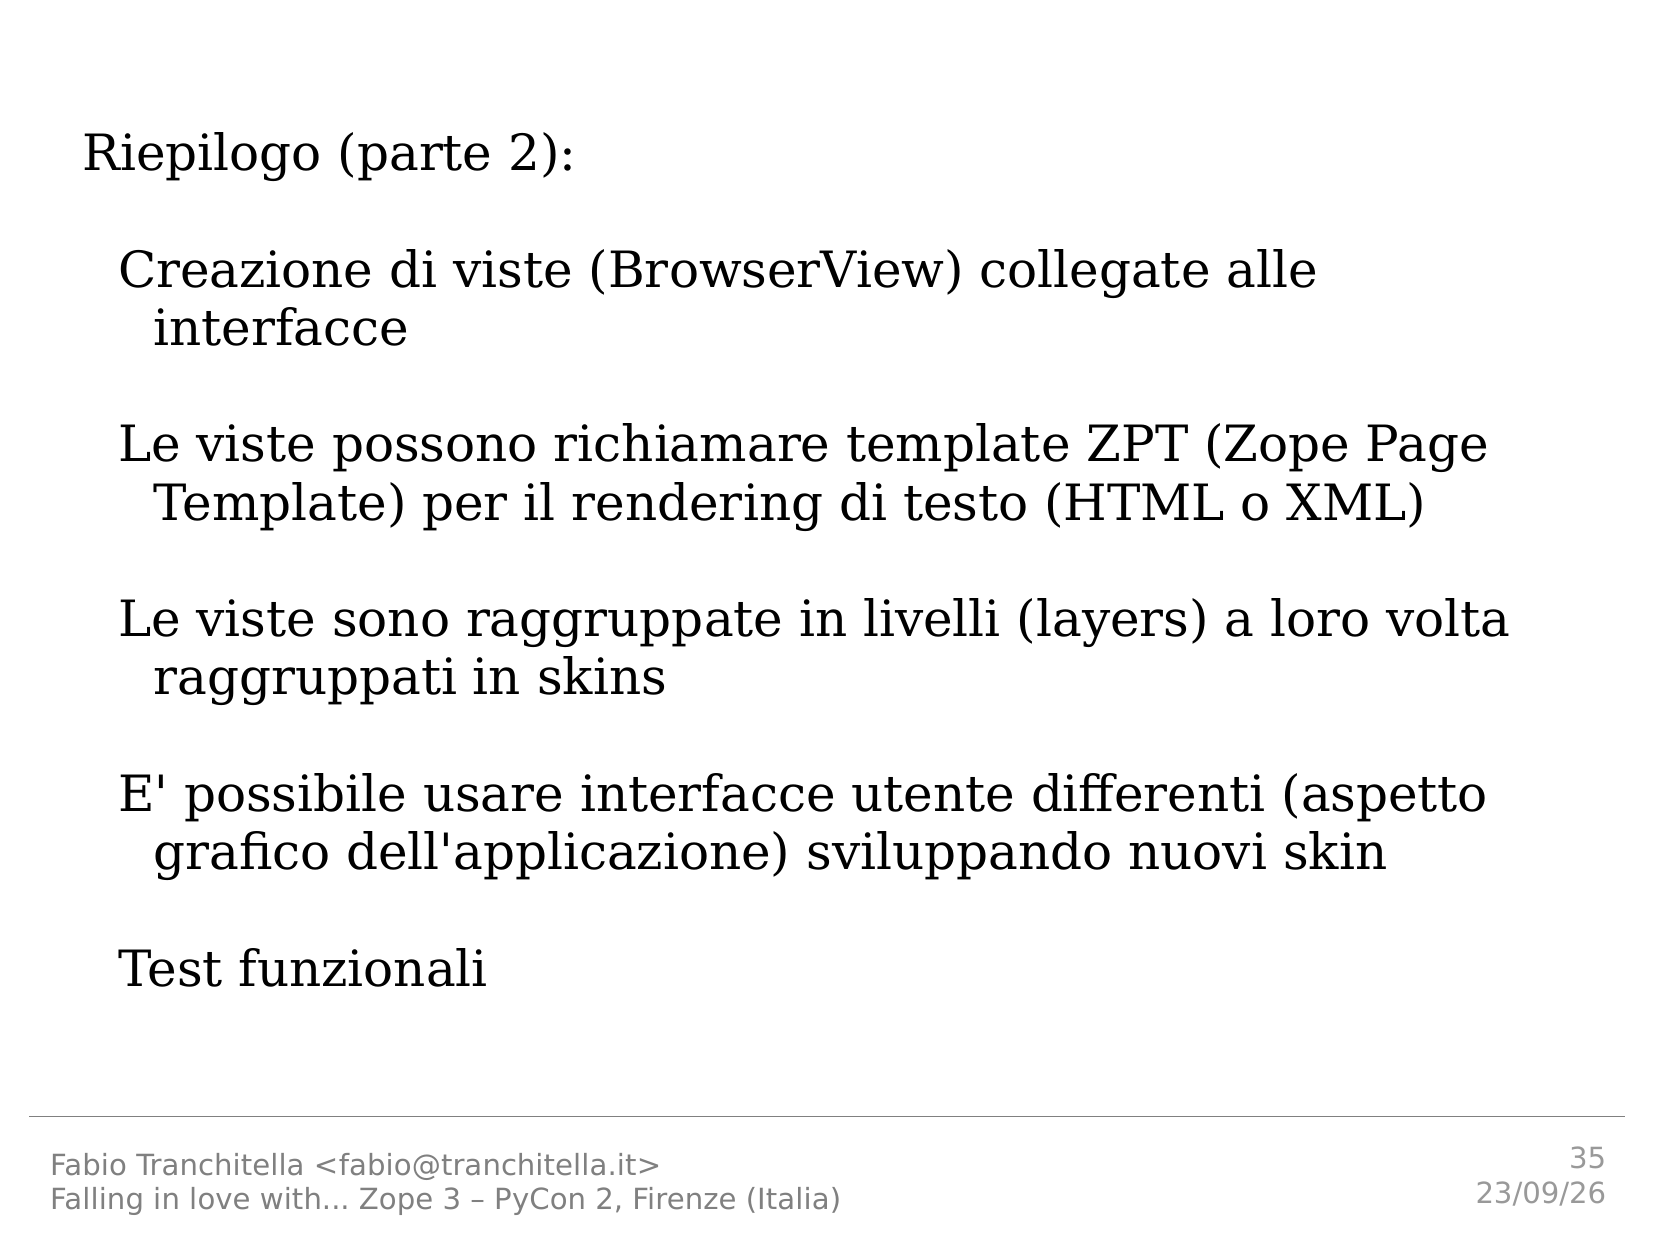

# Riepilogo (parte 2):
Creazione di viste (BrowserView) collegate alle interfacce
Le viste possono richiamare template ZPT (Zope Page Template) per il rendering di testo (HTML o XML)
Le viste sono raggruppate in livelli (layers) a loro volta raggruppati in skins
E' possibile usare interfacce utente differenti (aspetto grafico dell'applicazione) sviluppando nuovi skin
Test funzionali
35